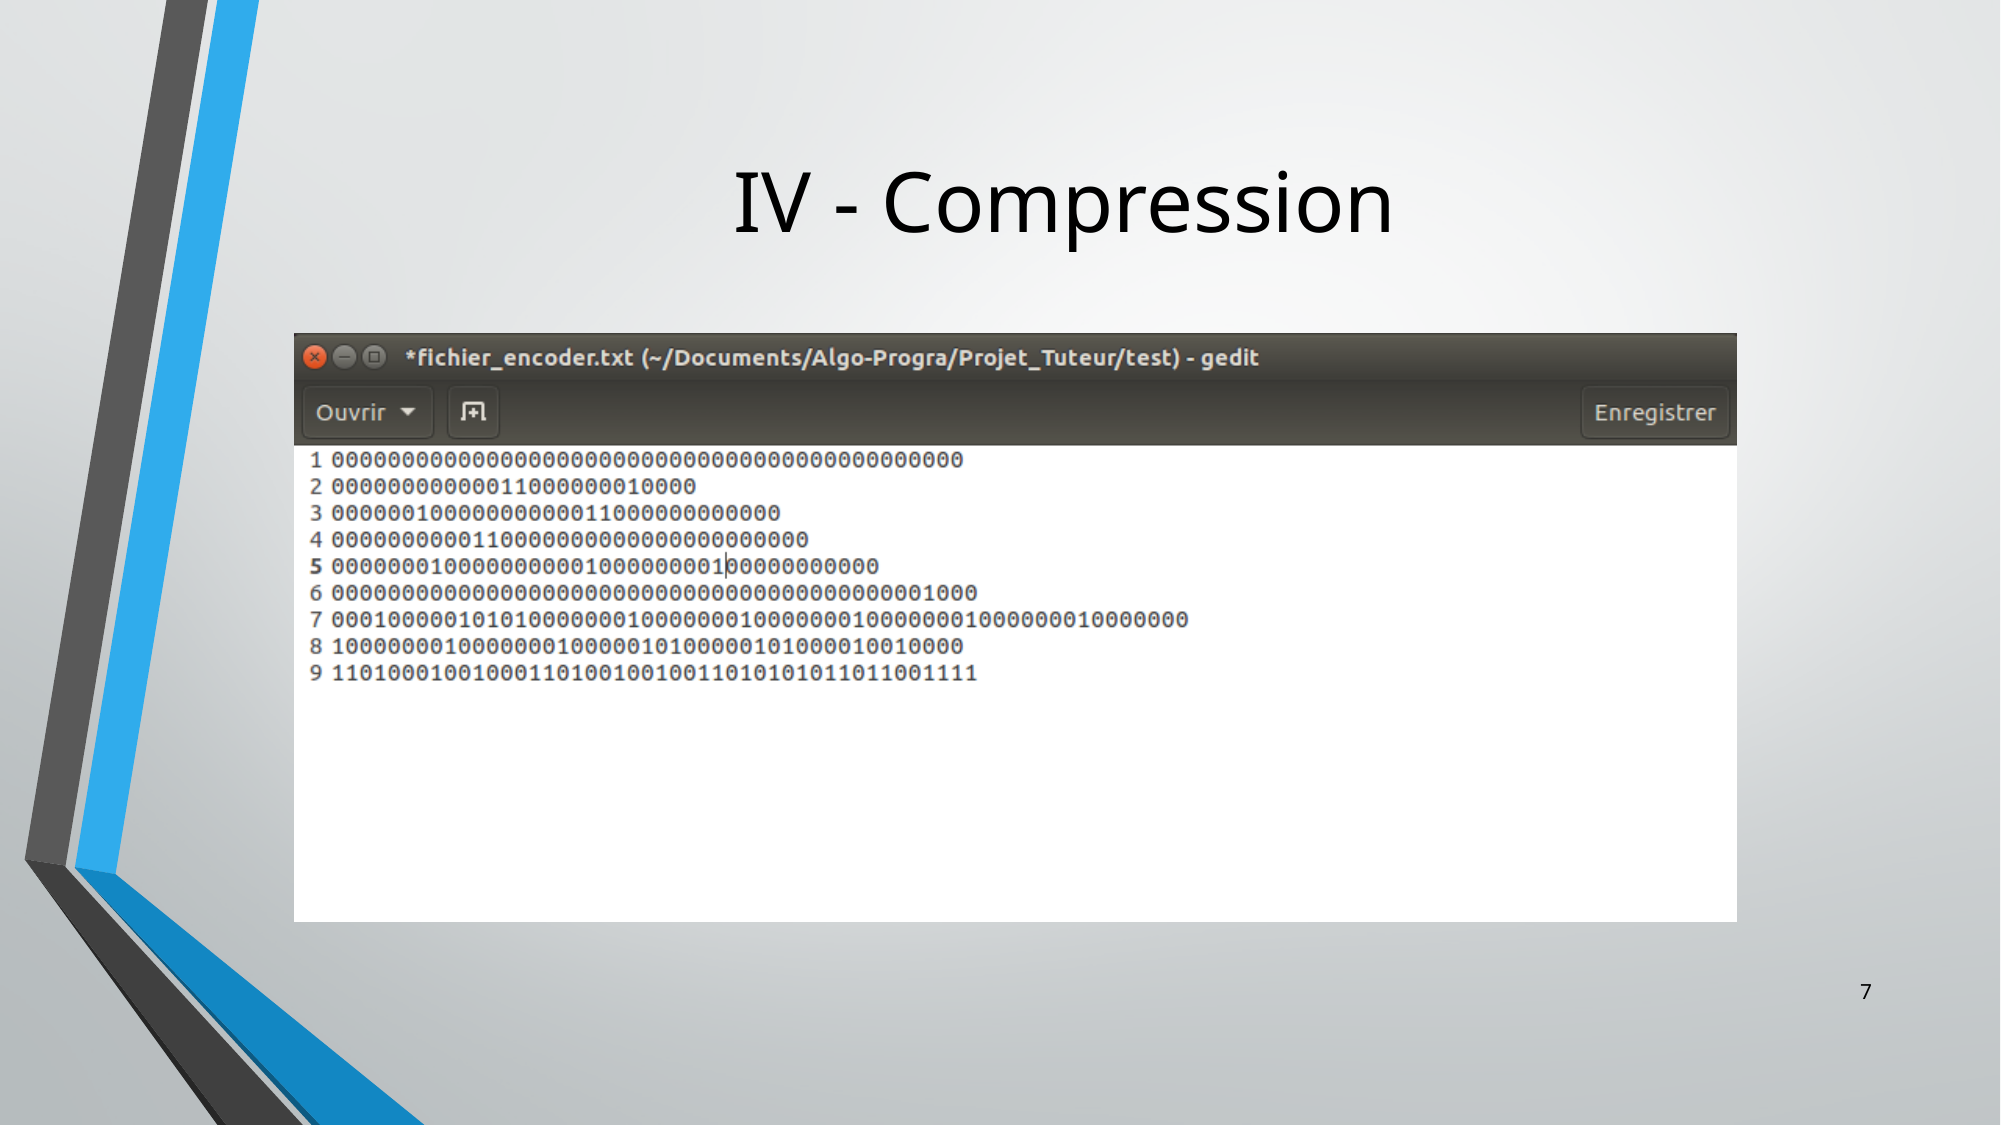

# IV - Compression
7
LP LL - Algorithme de Huffman